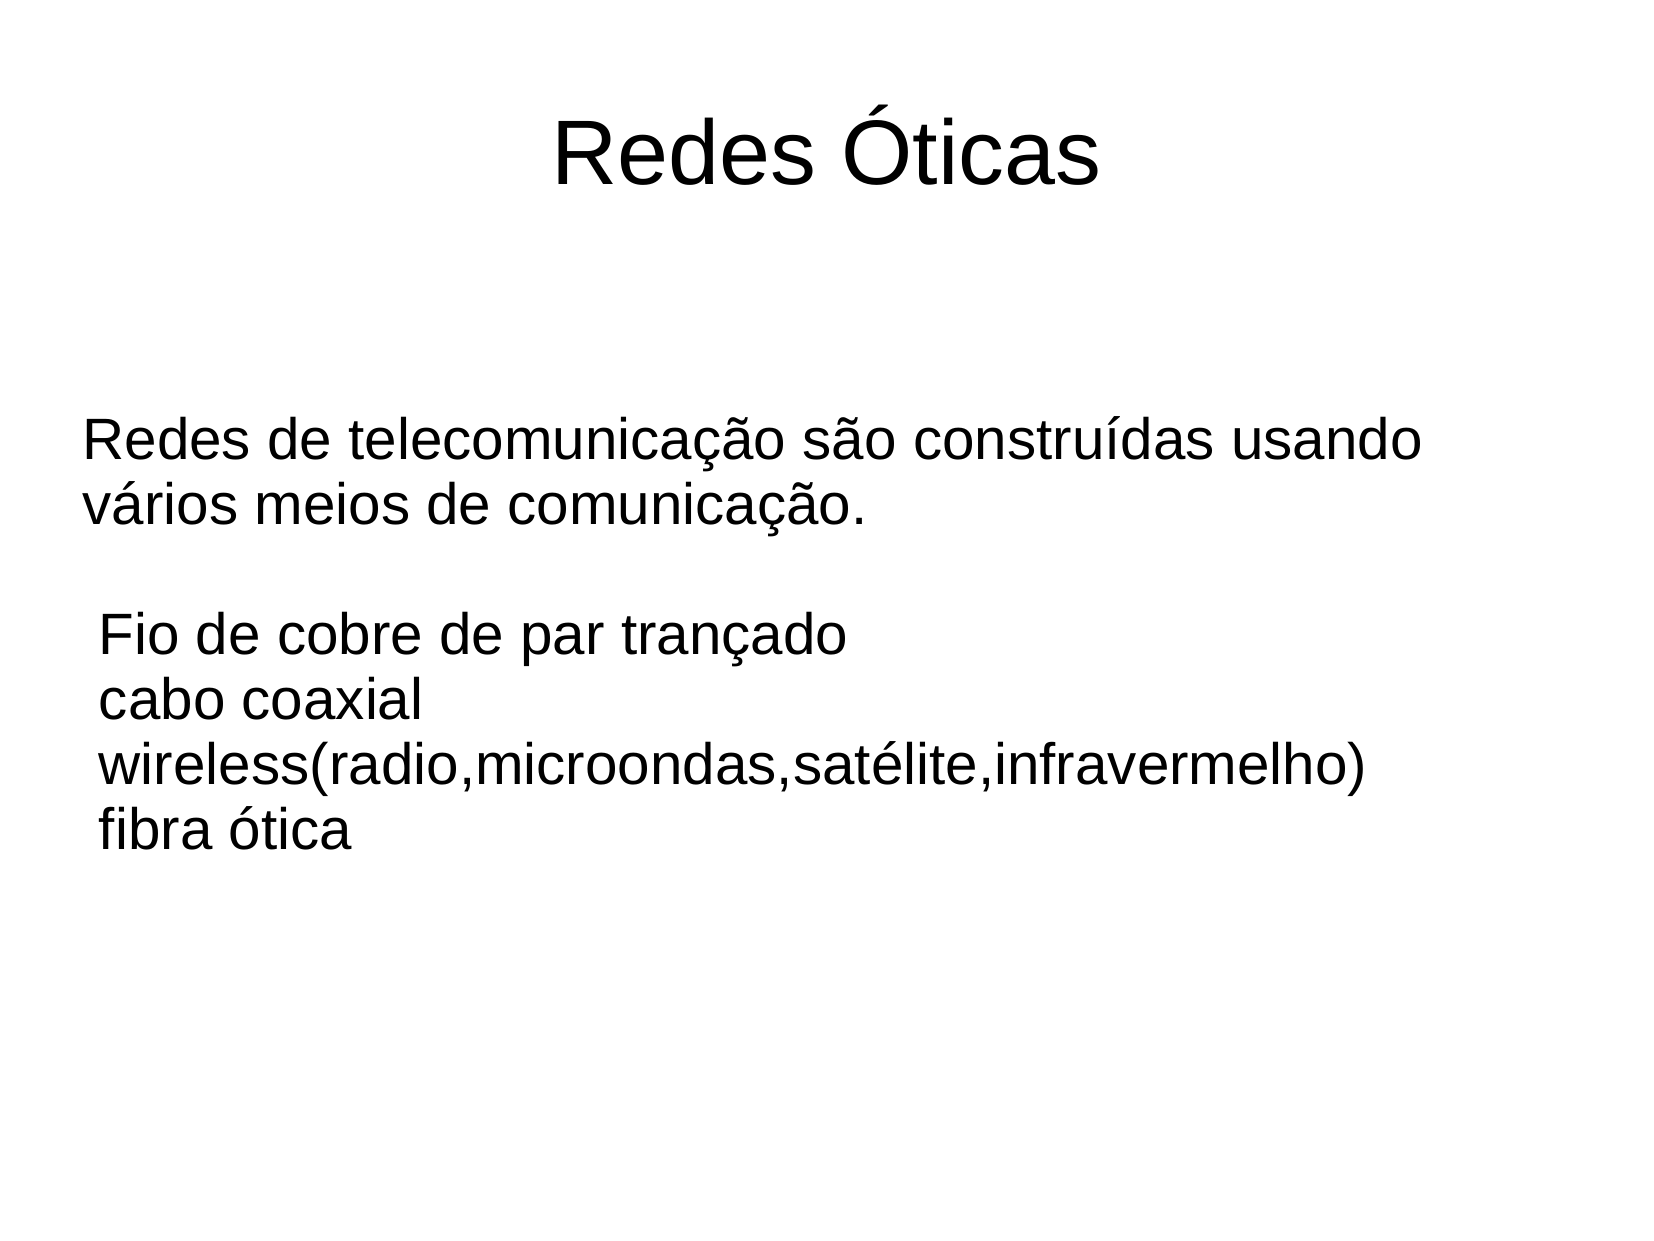

# Redes Óticas
Redes de telecomunicação são construídas usando vários meios de comunicação.
 Fio de cobre de par trançado
 cabo coaxial
 wireless(radio,microondas,satélite,infravermelho)
 fibra ótica